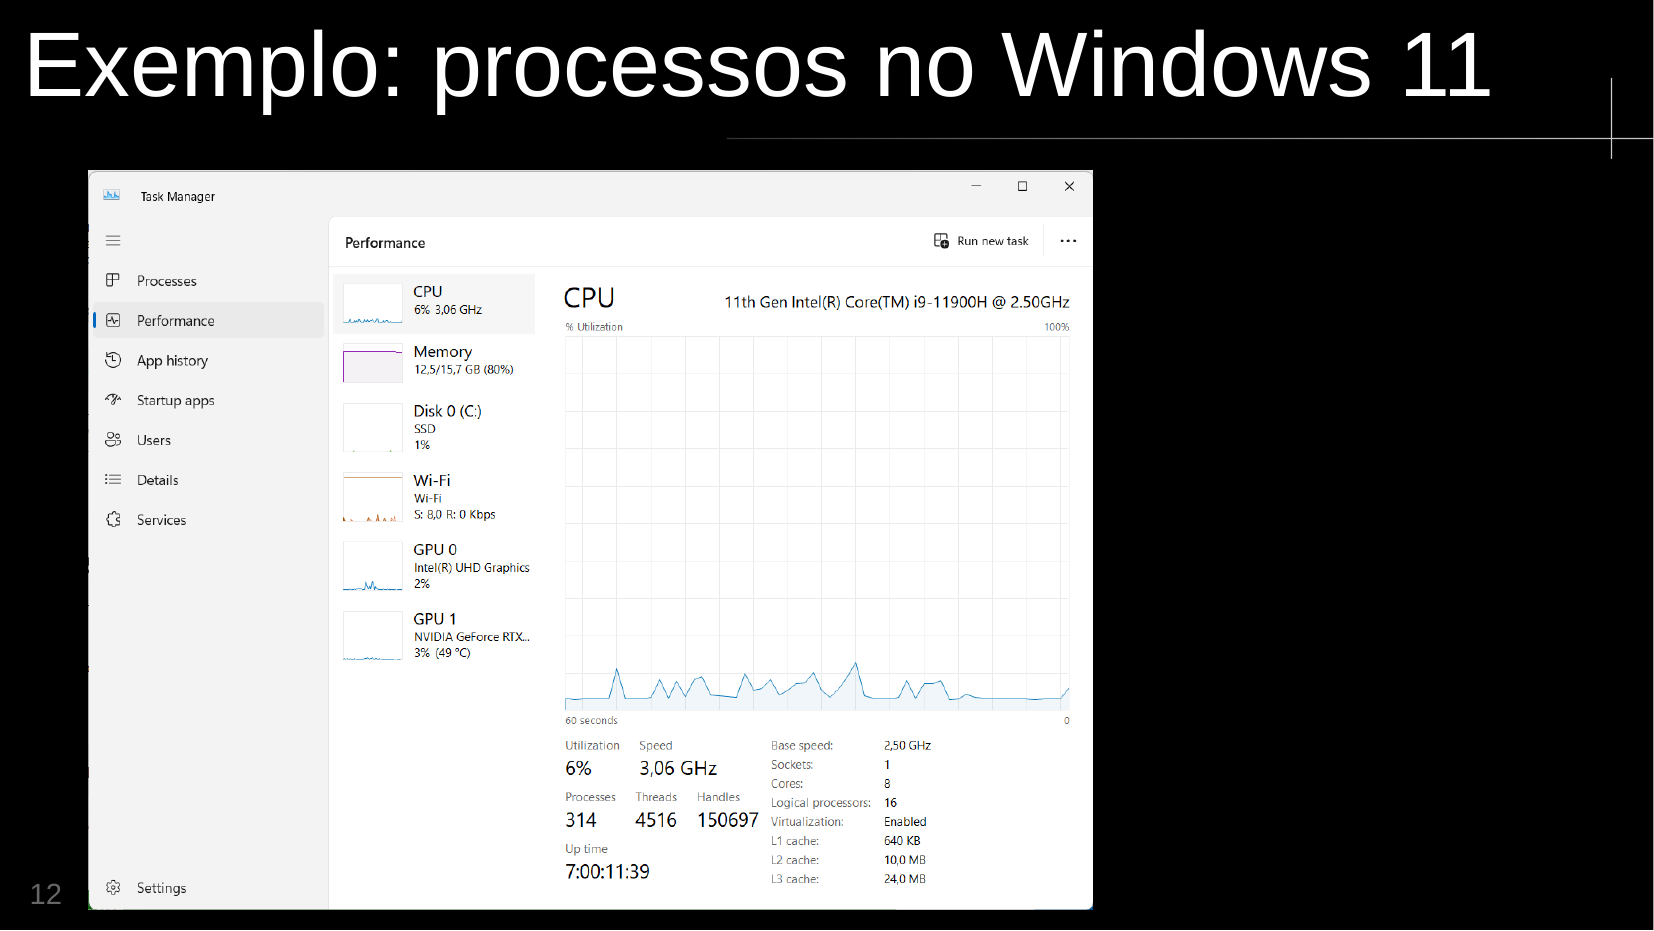

# Exemplo: processos no Windows 11
12